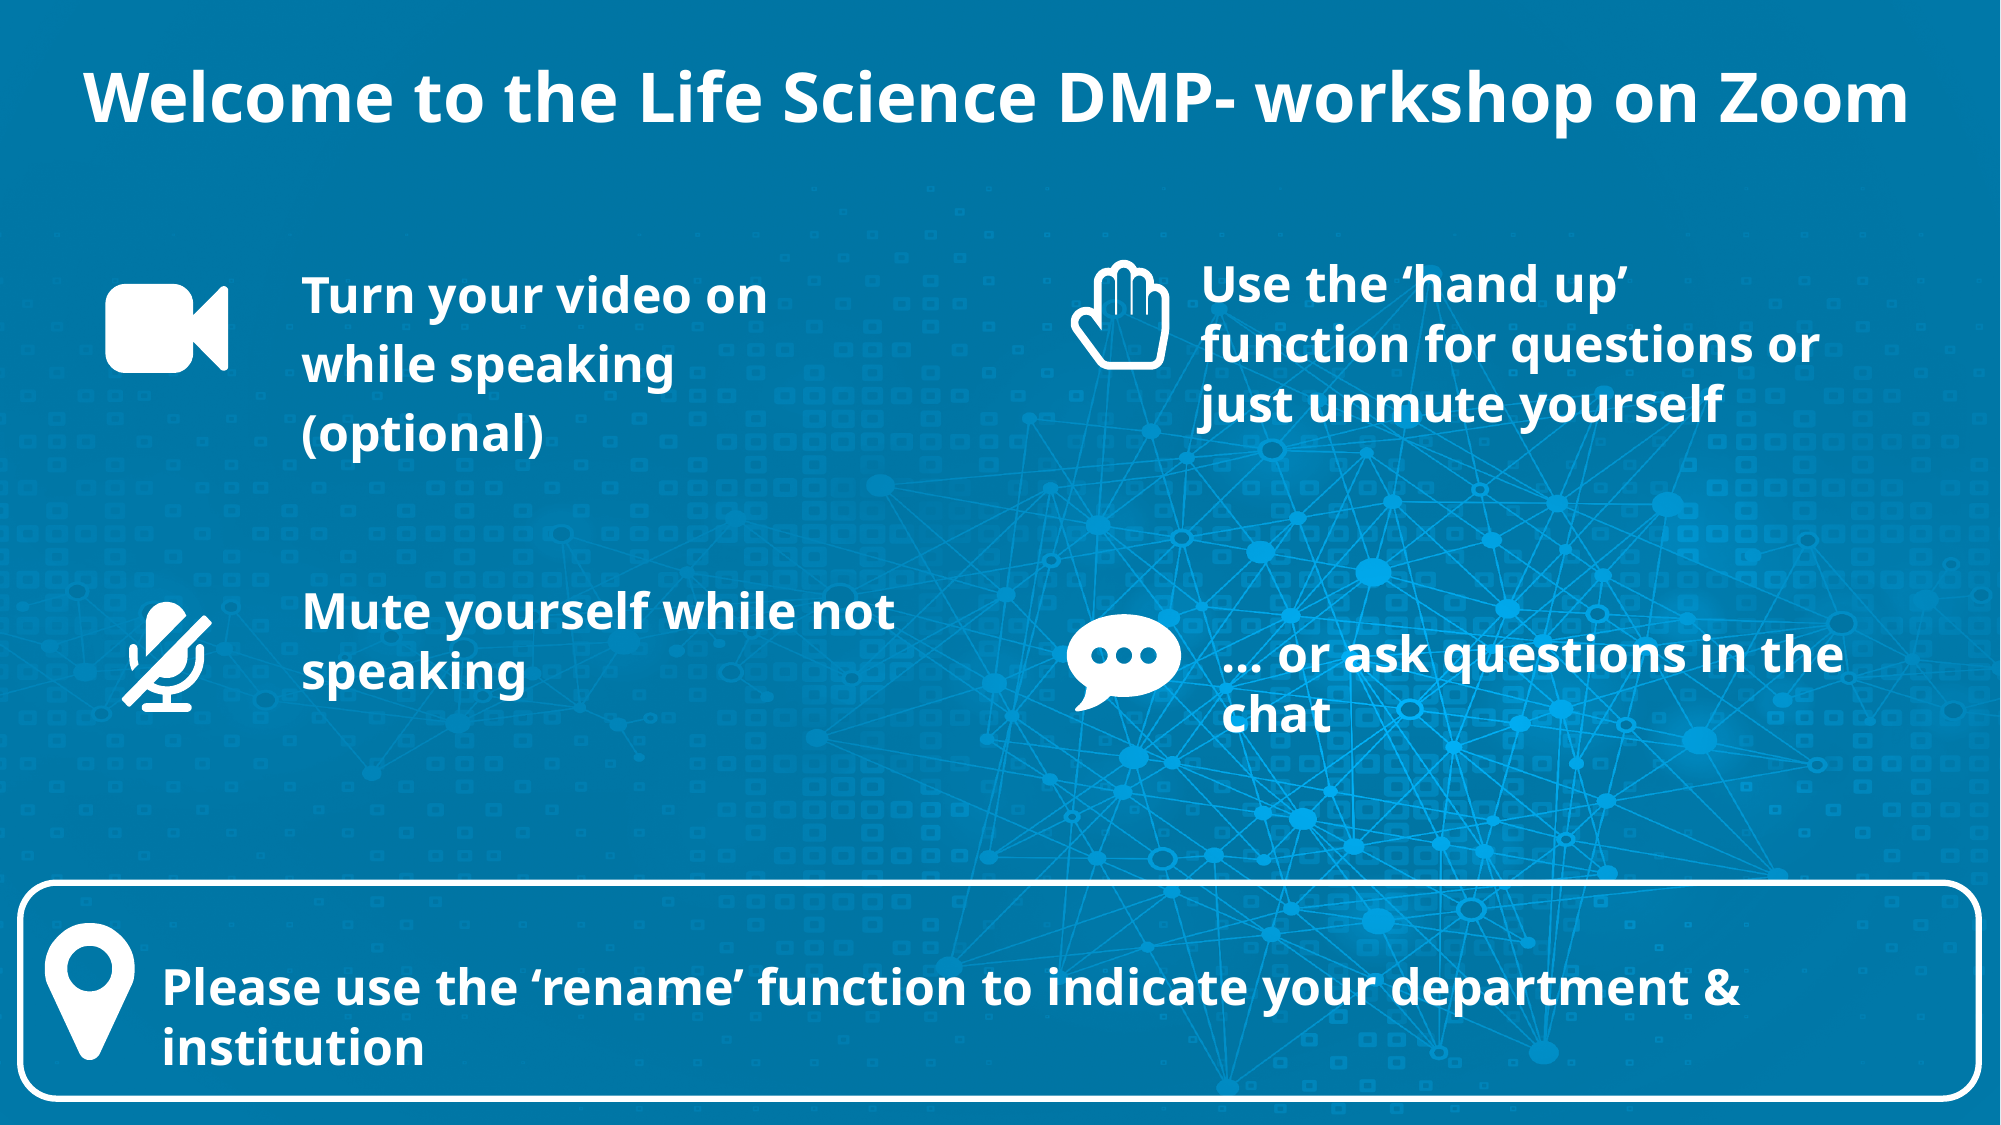

# Welcome to the Life Science DMP- workshop on Zoom
Use the ‘hand up’ function for questions or just unmute yourself
Turn your video on while speaking (optional)
Mute yourself while not speaking
... or ask questions in the chat
Please use the ‘rename’ function to indicate your department & institution